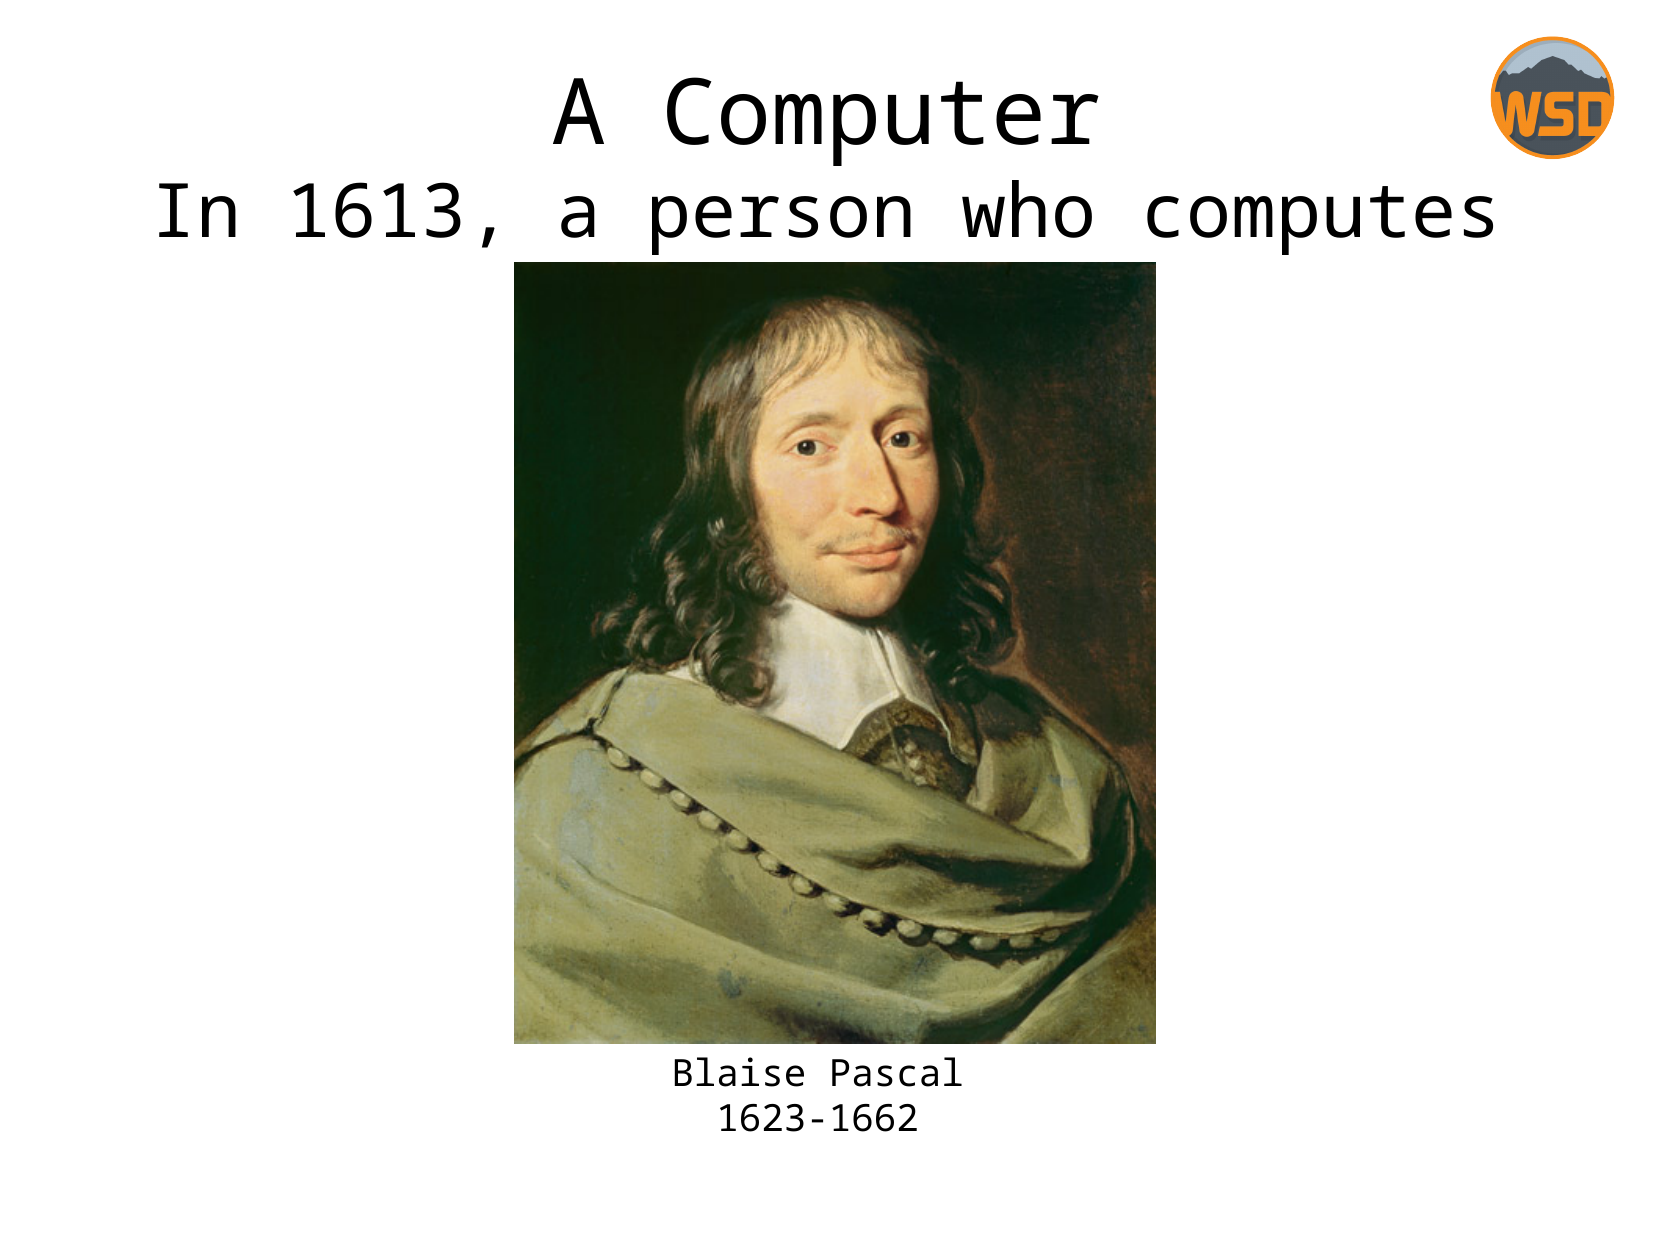

A Computer
In 1613, a person who computes
Blaise Pascal
1623-1662